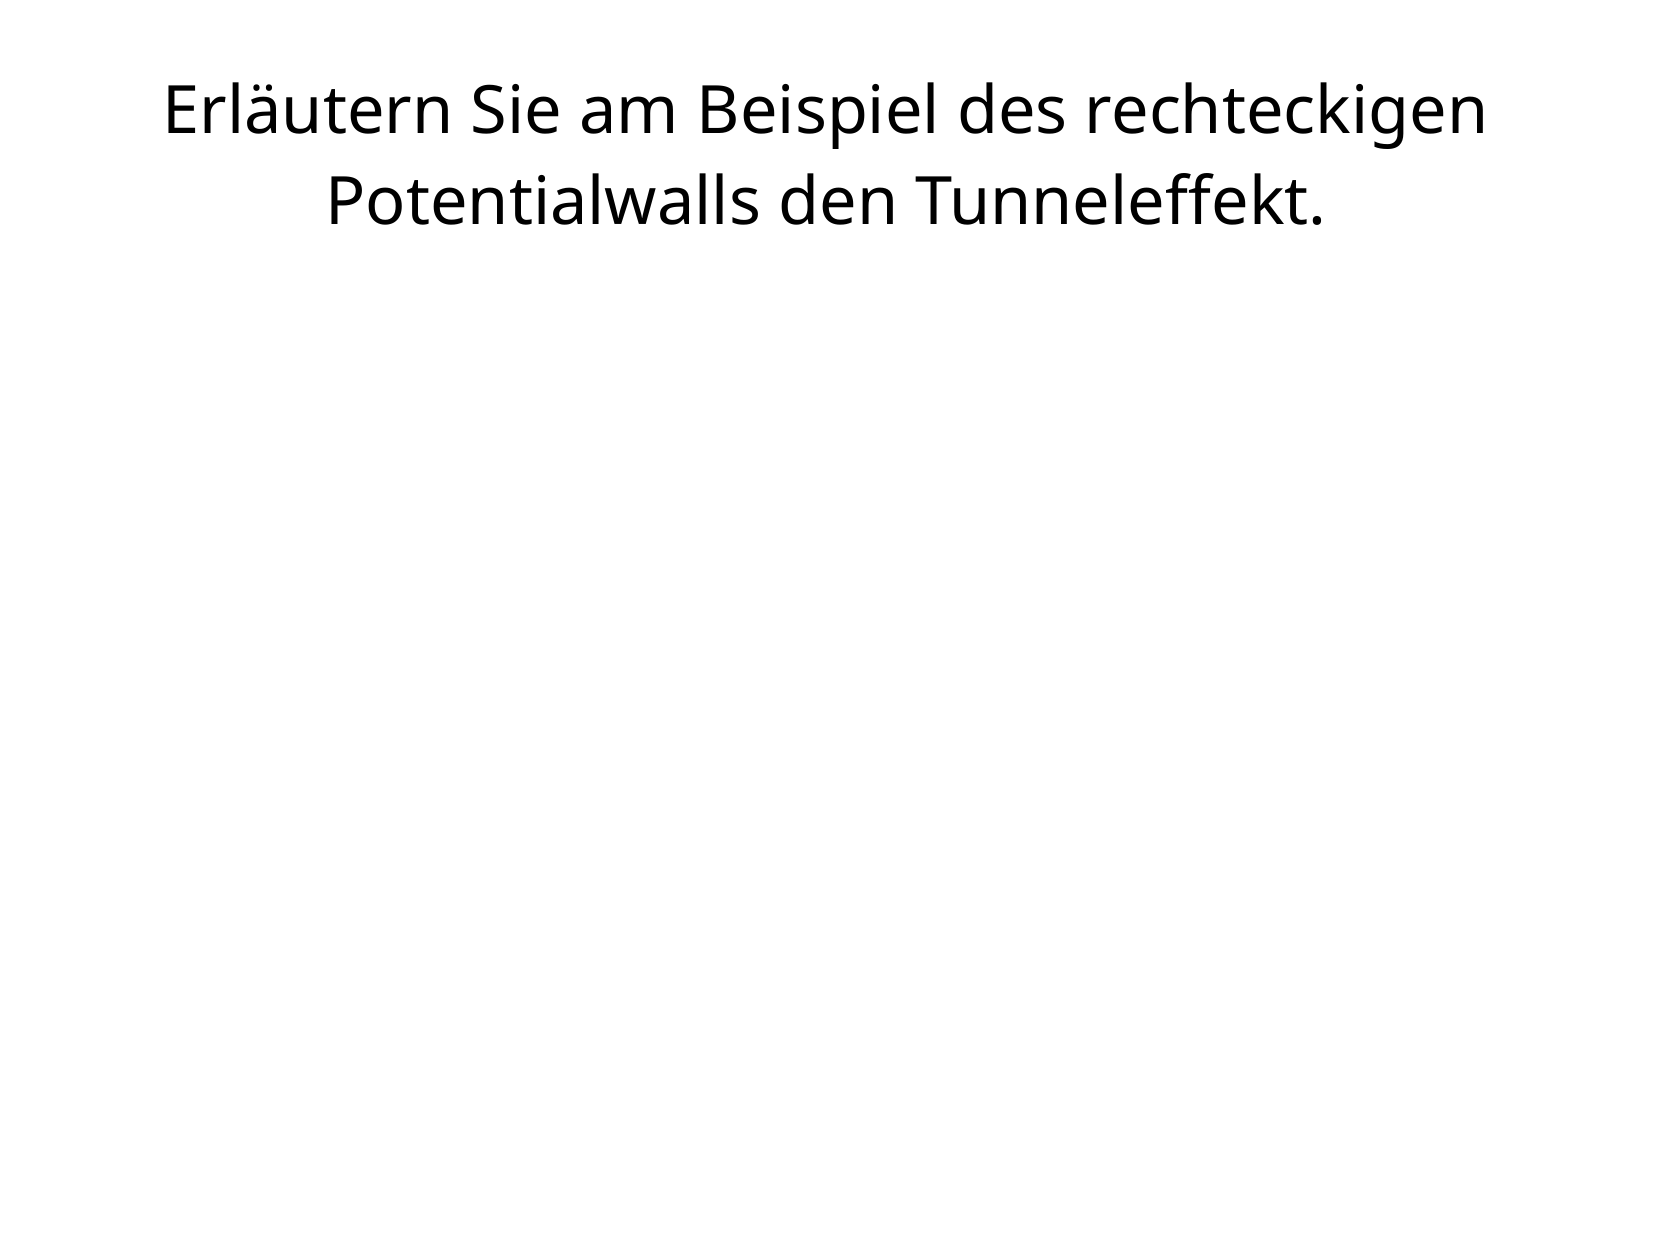

# Erläutern Sie am Beispiel des rechteckigen Potentialwalls den Tunneleffekt.